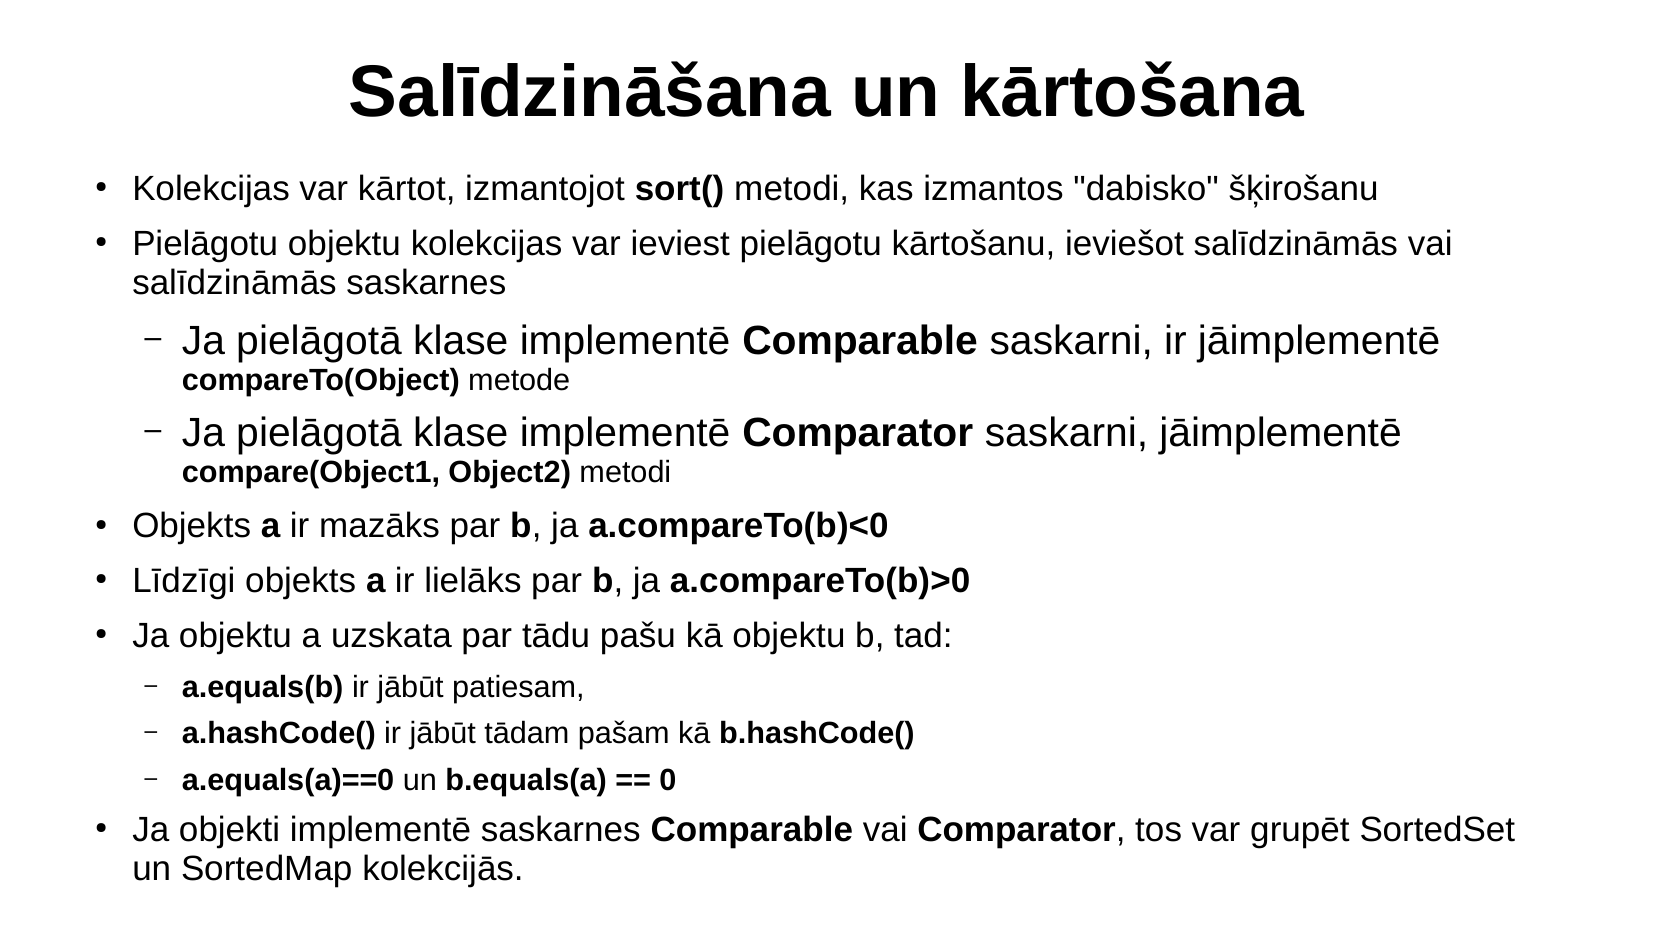

# Salīdzināšana un kārtošana
Kolekcijas var kārtot, izmantojot sort() metodi, kas izmantos "dabisko" šķirošanu
Pielāgotu objektu kolekcijas var ieviest pielāgotu kārtošanu, ieviešot salīdzināmās vai salīdzināmās saskarnes
Ja pielāgotā klase implementē Comparable saskarni, ir jāimplementē compareTo(Object) metode
Ja pielāgotā klase implementē Comparator saskarni, jāimplementē compare(Object1, Object2) metodi
Objekts a ir mazāks par b, ja a.compareTo(b)<0
Līdzīgi objekts a ir lielāks par b, ja a.compareTo(b)>0
Ja objektu a uzskata par tādu pašu kā objektu b, tad:
a.equals(b) ir jābūt patiesam,
a.hashCode() ir jābūt tādam pašam kā b.hashCode()
a.equals(a)==0 un b.equals(a) == 0
Ja objekti implementē saskarnes Comparable vai Comparator, tos var grupēt SortedSet un SortedMap kolekcijās.